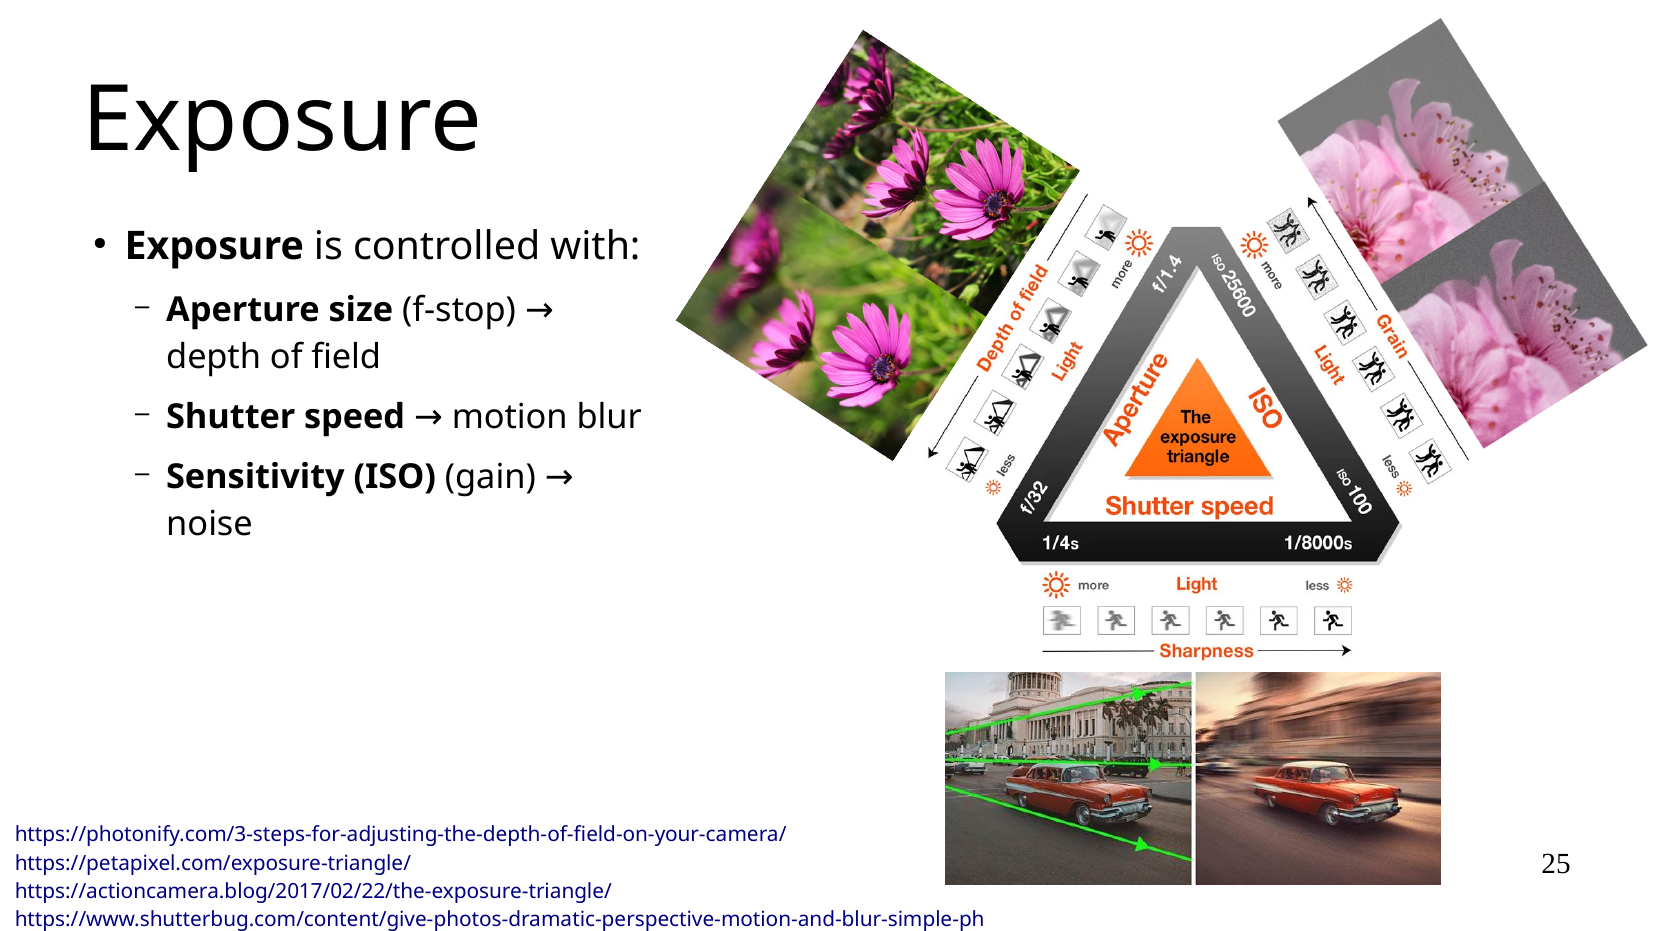

# Exposure
Exposure is controlled with:
Aperture size (f-stop) → depth of field
Shutter speed → motion blur
Sensitivity (ISO) (gain) → noise
https://photonify.com/3-steps-for-adjusting-the-depth-of-field-on-your-camera/
https://petapixel.com/exposure-triangle/
https://actioncamera.blog/2017/02/22/the-exposure-triangle/
https://www.shutterbug.com/content/give-photos-dramatic-perspective-motion-and-blur-simple-photoshop-technique-video
25